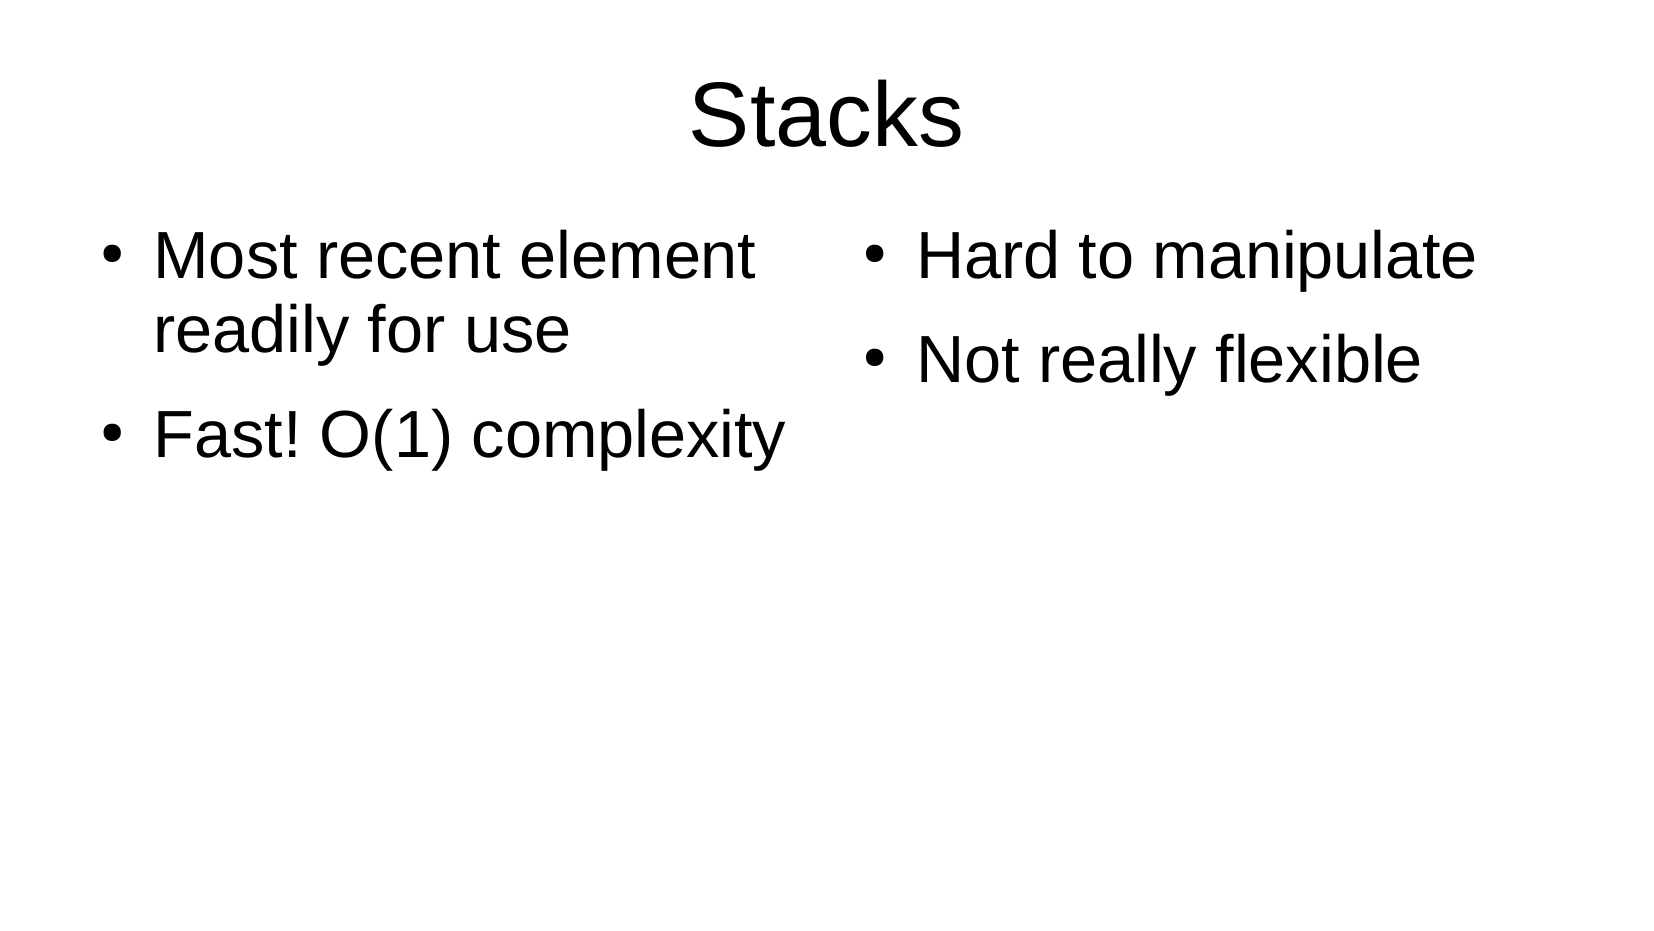

# Stacks
Most recent element readily for use
Fast! O(1) complexity
Hard to manipulate
Not really flexible